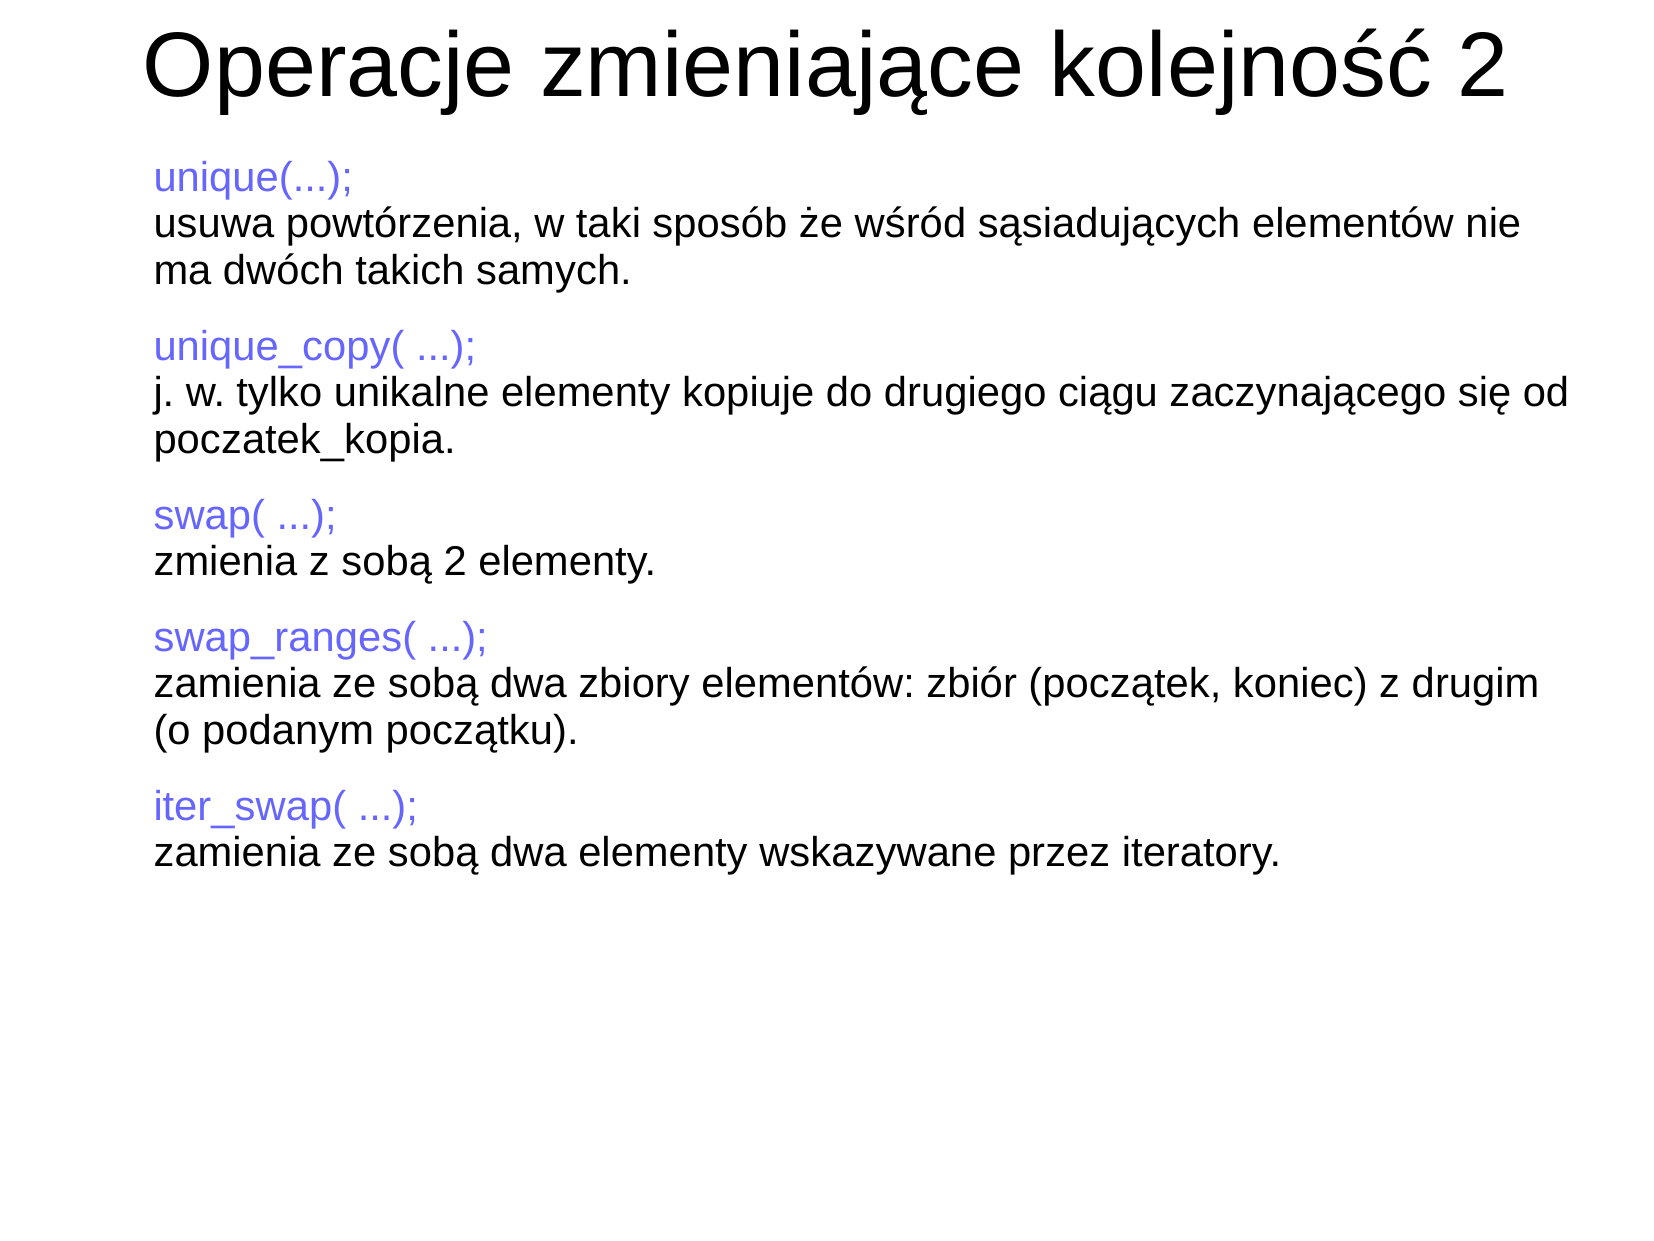

# Operacje zmieniające kolejność 2
unique(...);																usuwa powtórzenia, w taki sposób że wśród sąsiadujących elementów nie ma dwóch takich samych.
unique_copy( ...);															j. w. tylko unikalne elementy kopiuje do drugiego ciągu zaczynającego się od poczatek_kopia.
swap( ...);																zmienia z sobą 2 elementy.
swap_ranges( ...); 													zamienia ze sobą dwa zbiory elementów: zbiór (początek, koniec) z drugim (o podanym początku).
iter_swap( ...);														zamienia ze sobą dwa elementy wskazywane przez iteratory.